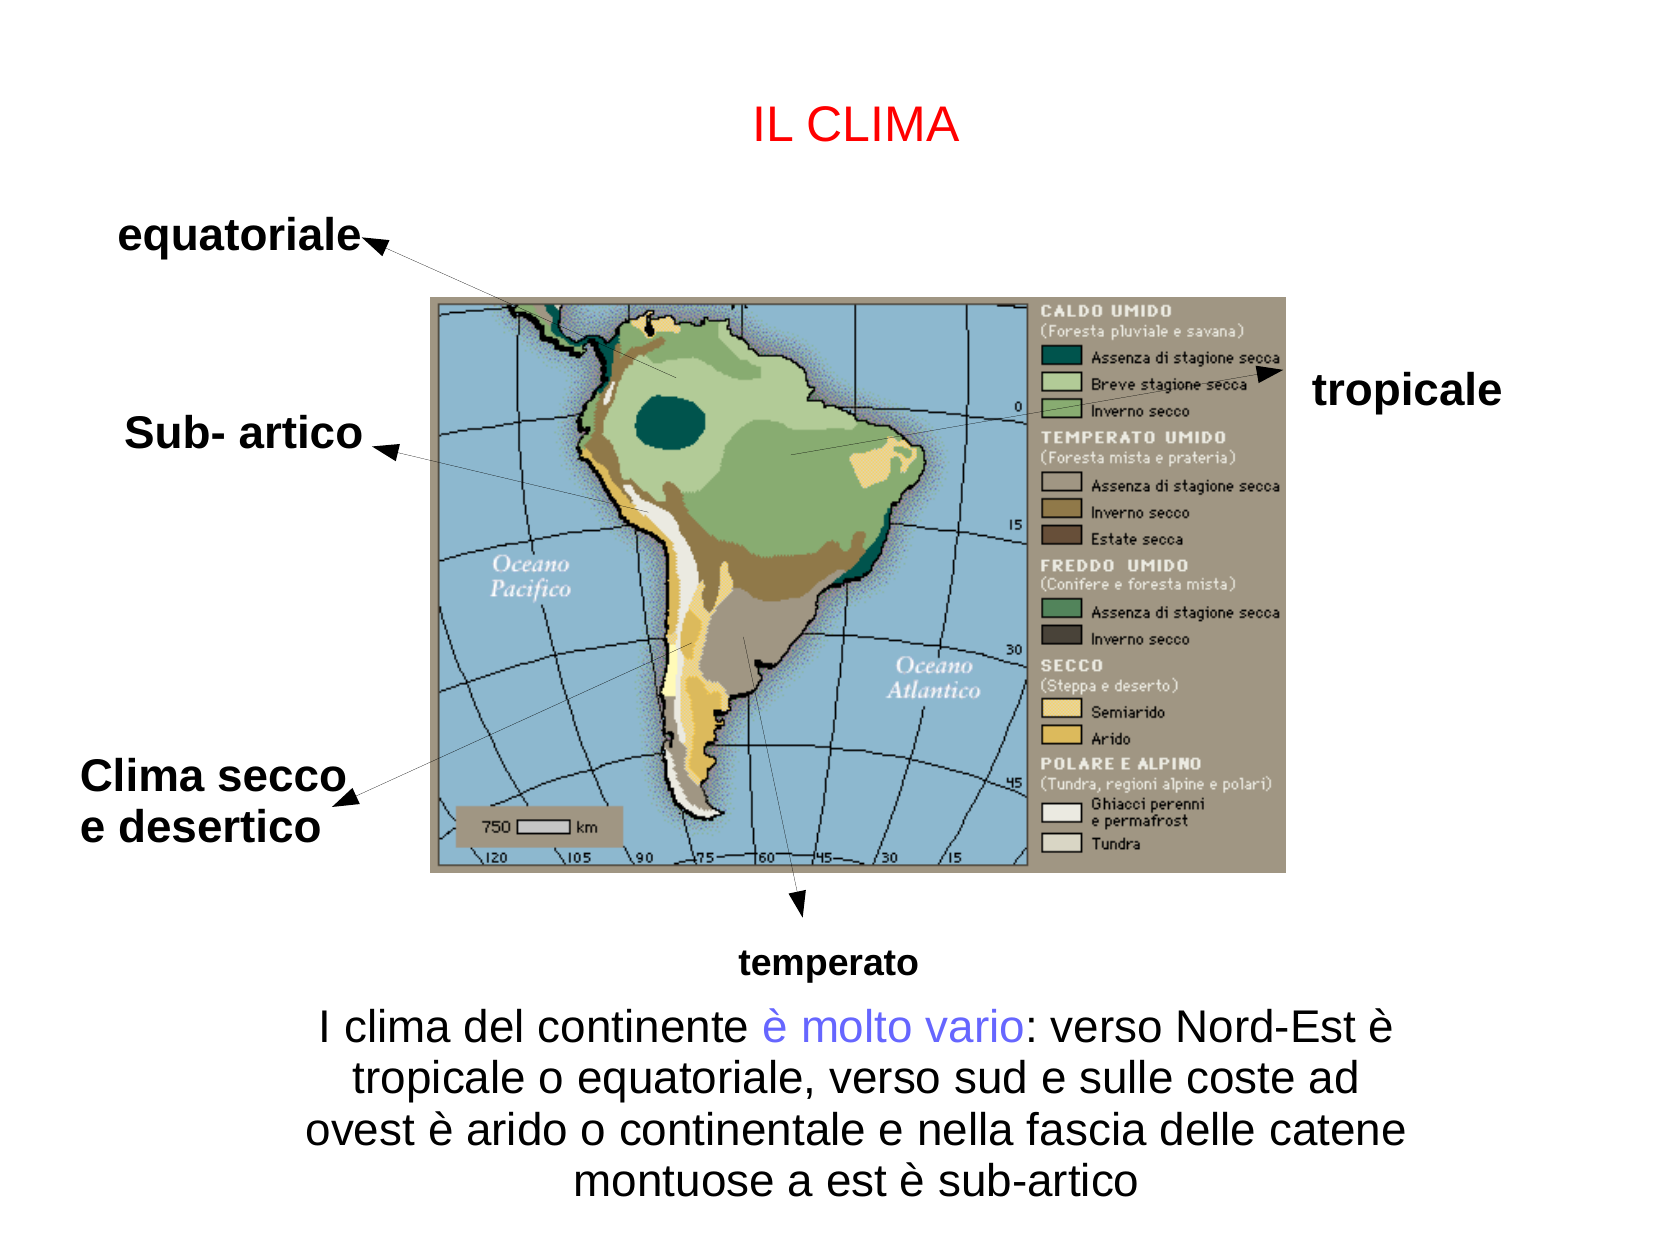

# IL CLIMA
equatoriale
tropicale
Sub- artico
Clima secco e desertico
temperato
I clima del continente è molto vario: verso Nord-Est è tropicale o equatoriale, verso sud e sulle coste ad ovest è arido o continentale e nella fascia delle catene montuose a est è sub-artico